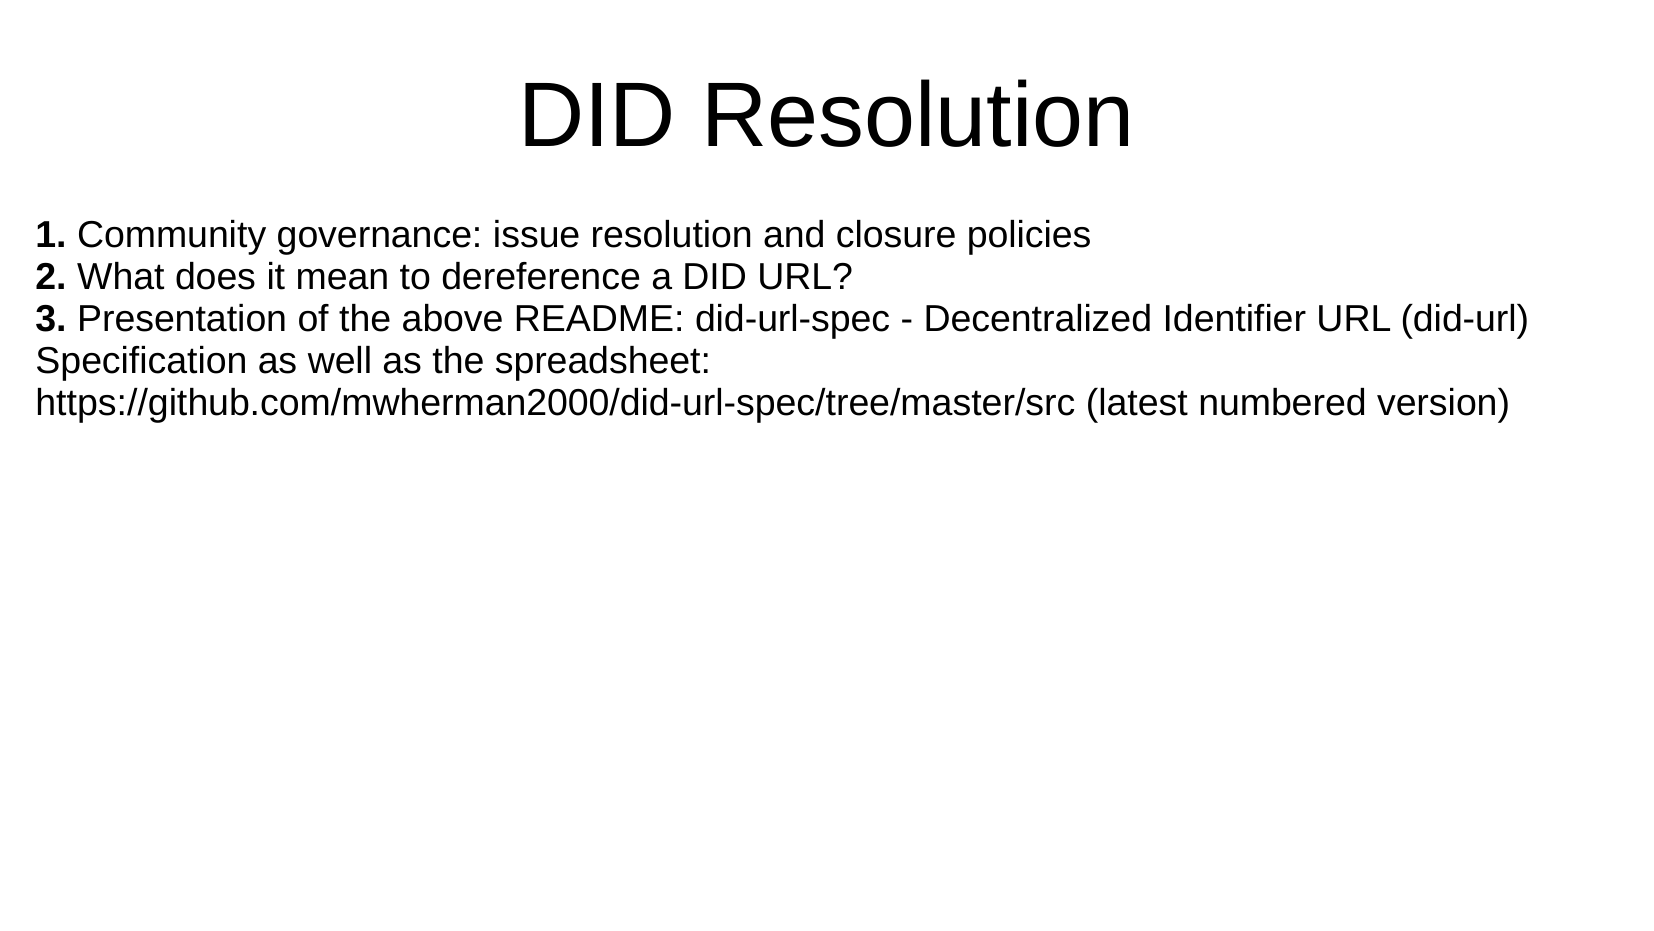

# DID Resolution
1. Community governance: issue resolution and closure policies
2. What does it mean to dereference a DID URL?
3. Presentation of the above README: did-url-spec - Decentralized Identifier URL (did-url) Specification as well as the spreadsheet: https://github.com/mwherman2000/did-url-spec/tree/master/src (latest numbered version)